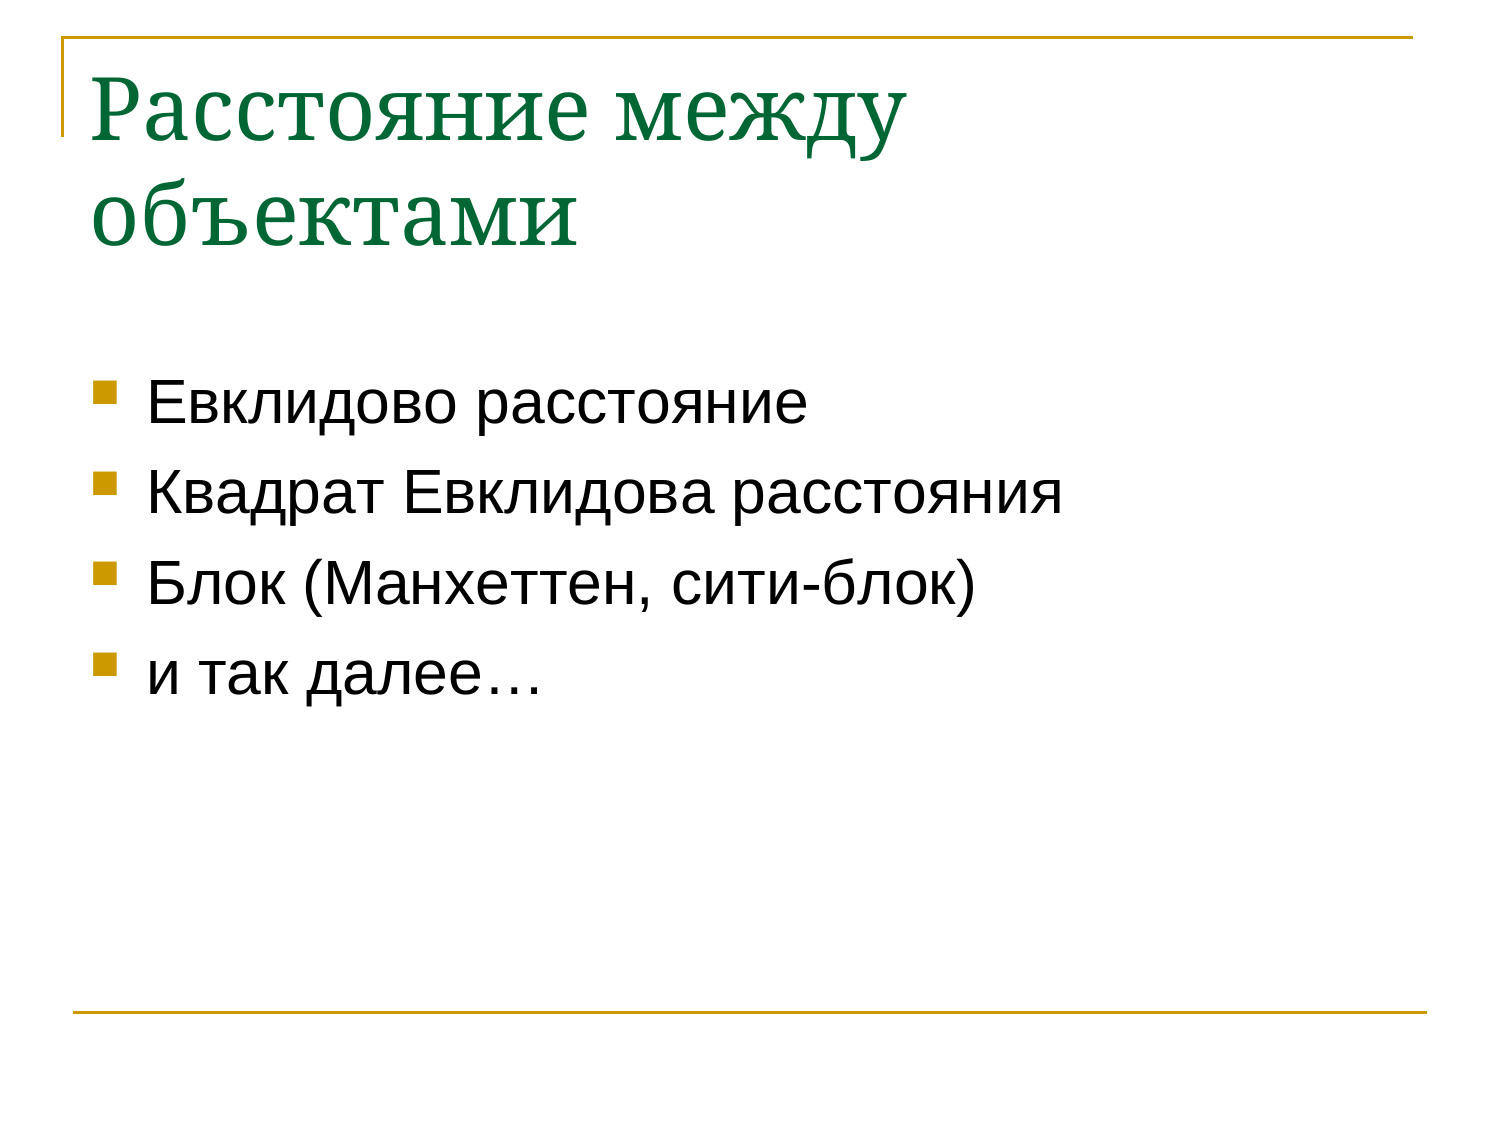

# Расстояние между объектами
Евклидово расстояние
Квадрат Евклидова расстояния
Блок (Манхеттен, сити-блок)
и так далее…